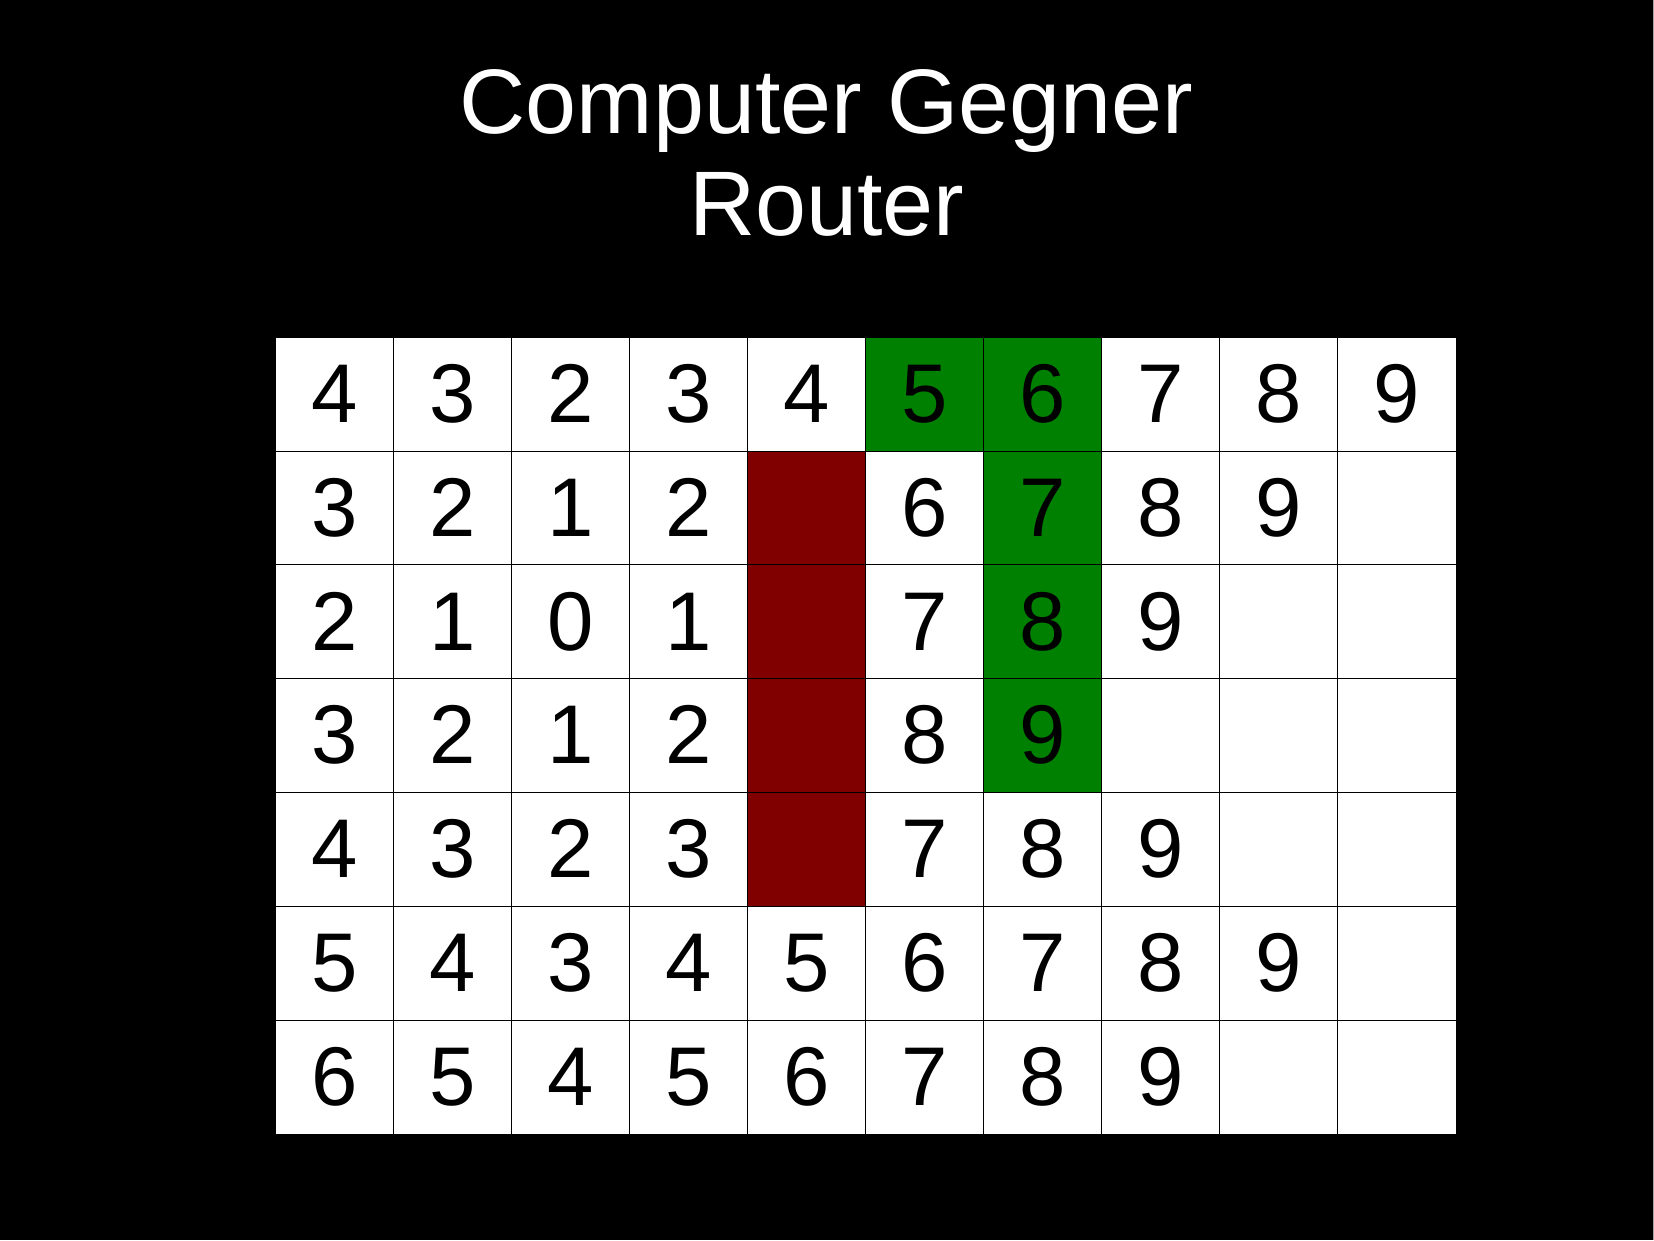

# Computer Gegner Router
| 4 | 3 | 2 | 3 | 4 | 5 | 6 | 7 | 8 | 9 |
| --- | --- | --- | --- | --- | --- | --- | --- | --- | --- |
| 3 | 2 | 1 | 2 | | 6 | 7 | 8 | 9 | |
| 2 | 1 | 0 | 1 | | 7 | 8 | 9 | | |
| 3 | 2 | 1 | 2 | | 8 | 9 | | | |
| 4 | 3 | 2 | 3 | | 7 | 8 | 9 | | |
| 5 | 4 | 3 | 4 | 5 | 6 | 7 | 8 | 9 | |
| 6 | 5 | 4 | 5 | 6 | 7 | 8 | 9 | | |